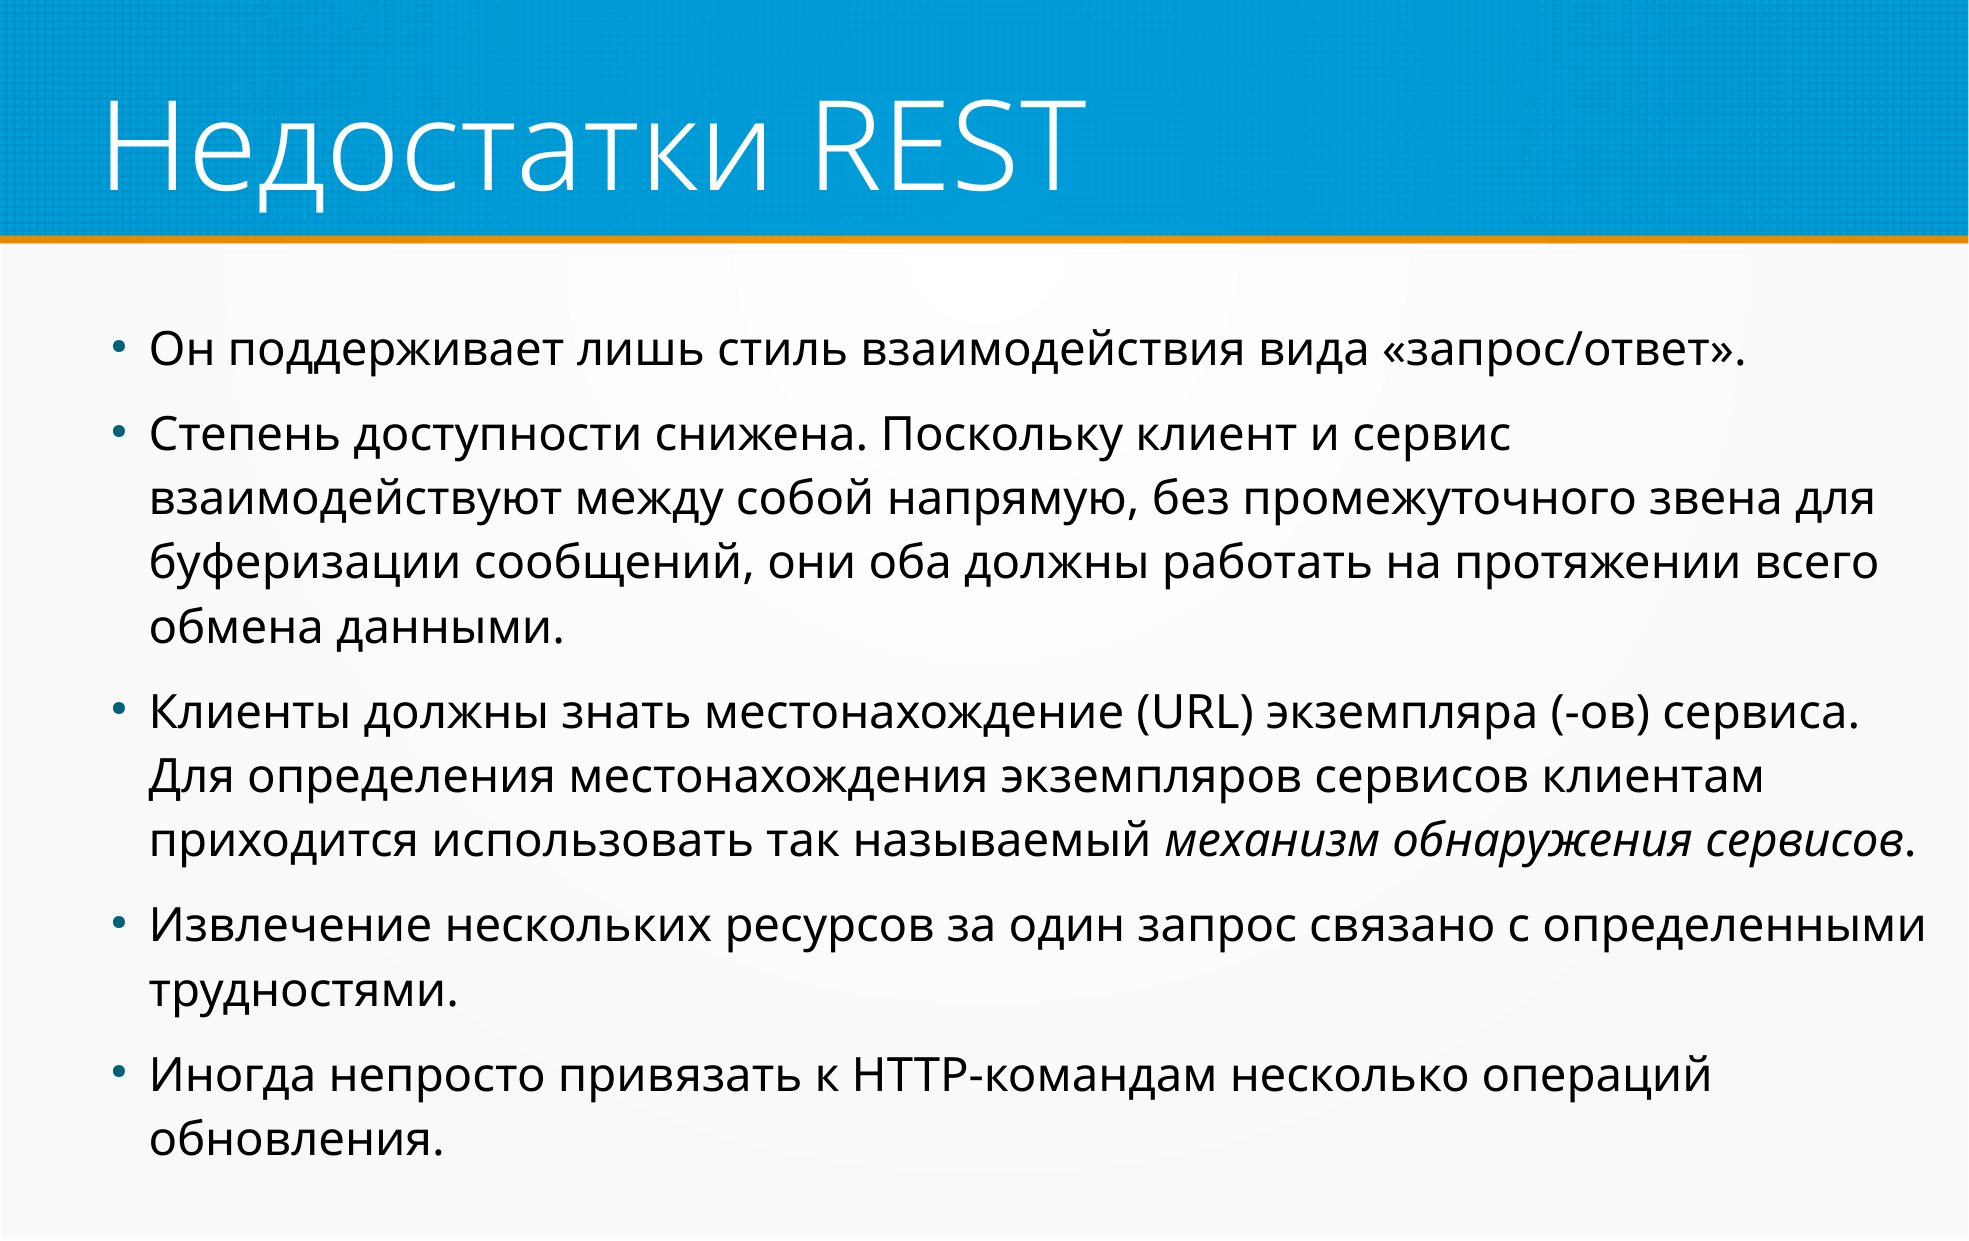

# Недостатки REST
Он поддерживает лишь стиль взаимодействия вида «запрос/ответ».
Степень доступности снижена. Поскольку клиент и сервис взаимодействуют между собой напрямую, без промежуточного звена для буферизации сообщений, они оба должны работать на протяжении всего обмена данными.
Клиенты должны знать местонахождение (URL) экземпляра (-ов) сервиса. Для определения местонахождения экземпляров сервисов клиентам приходится использовать так называемый механизм обнаружения сервисов.
Извлечение нескольких ресурсов за один запрос связано с определенными трудностями.
Иногда непросто привязать к HTTP-командам несколько операций обновления.